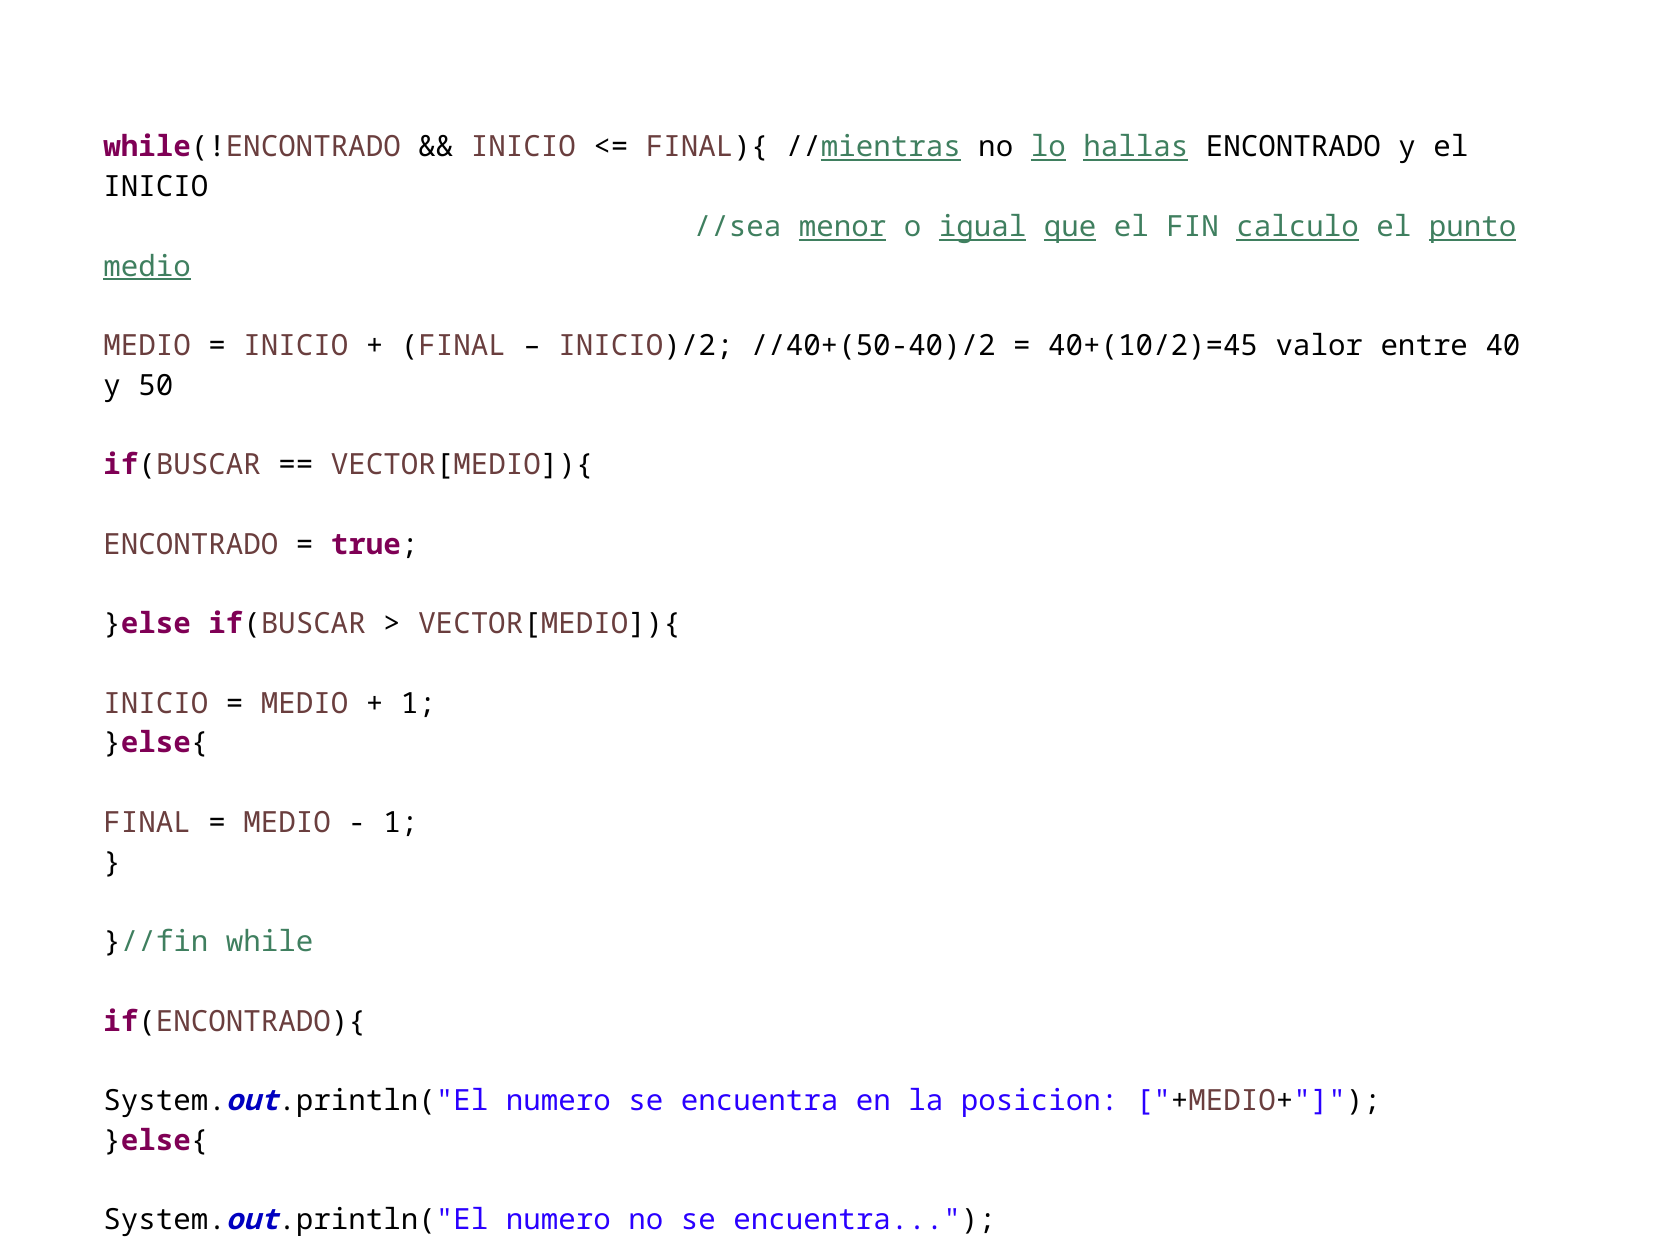

while(!ENCONTRADO && INICIO <= FINAL){ //mientras no lo hallas ENCONTRADO y el INICIO
								//sea menor o igual que el FIN calculo el punto medio
MEDIO = INICIO + (FINAL – INICIO)/2; //40+(50-40)/2 = 40+(10/2)=45 valor entre 40 y 50
if(BUSCAR == VECTOR[MEDIO]){
ENCONTRADO = true;
}else if(BUSCAR > VECTOR[MEDIO]){
INICIO = MEDIO + 1;
}else{
FINAL = MEDIO - 1;
}
}//fin while
if(ENCONTRADO){
System.out.println("El numero se encuentra en la posicion: ["+MEDIO+"]");
}else{
System.out.println("El numero no se encuentra...");
}
 }
}